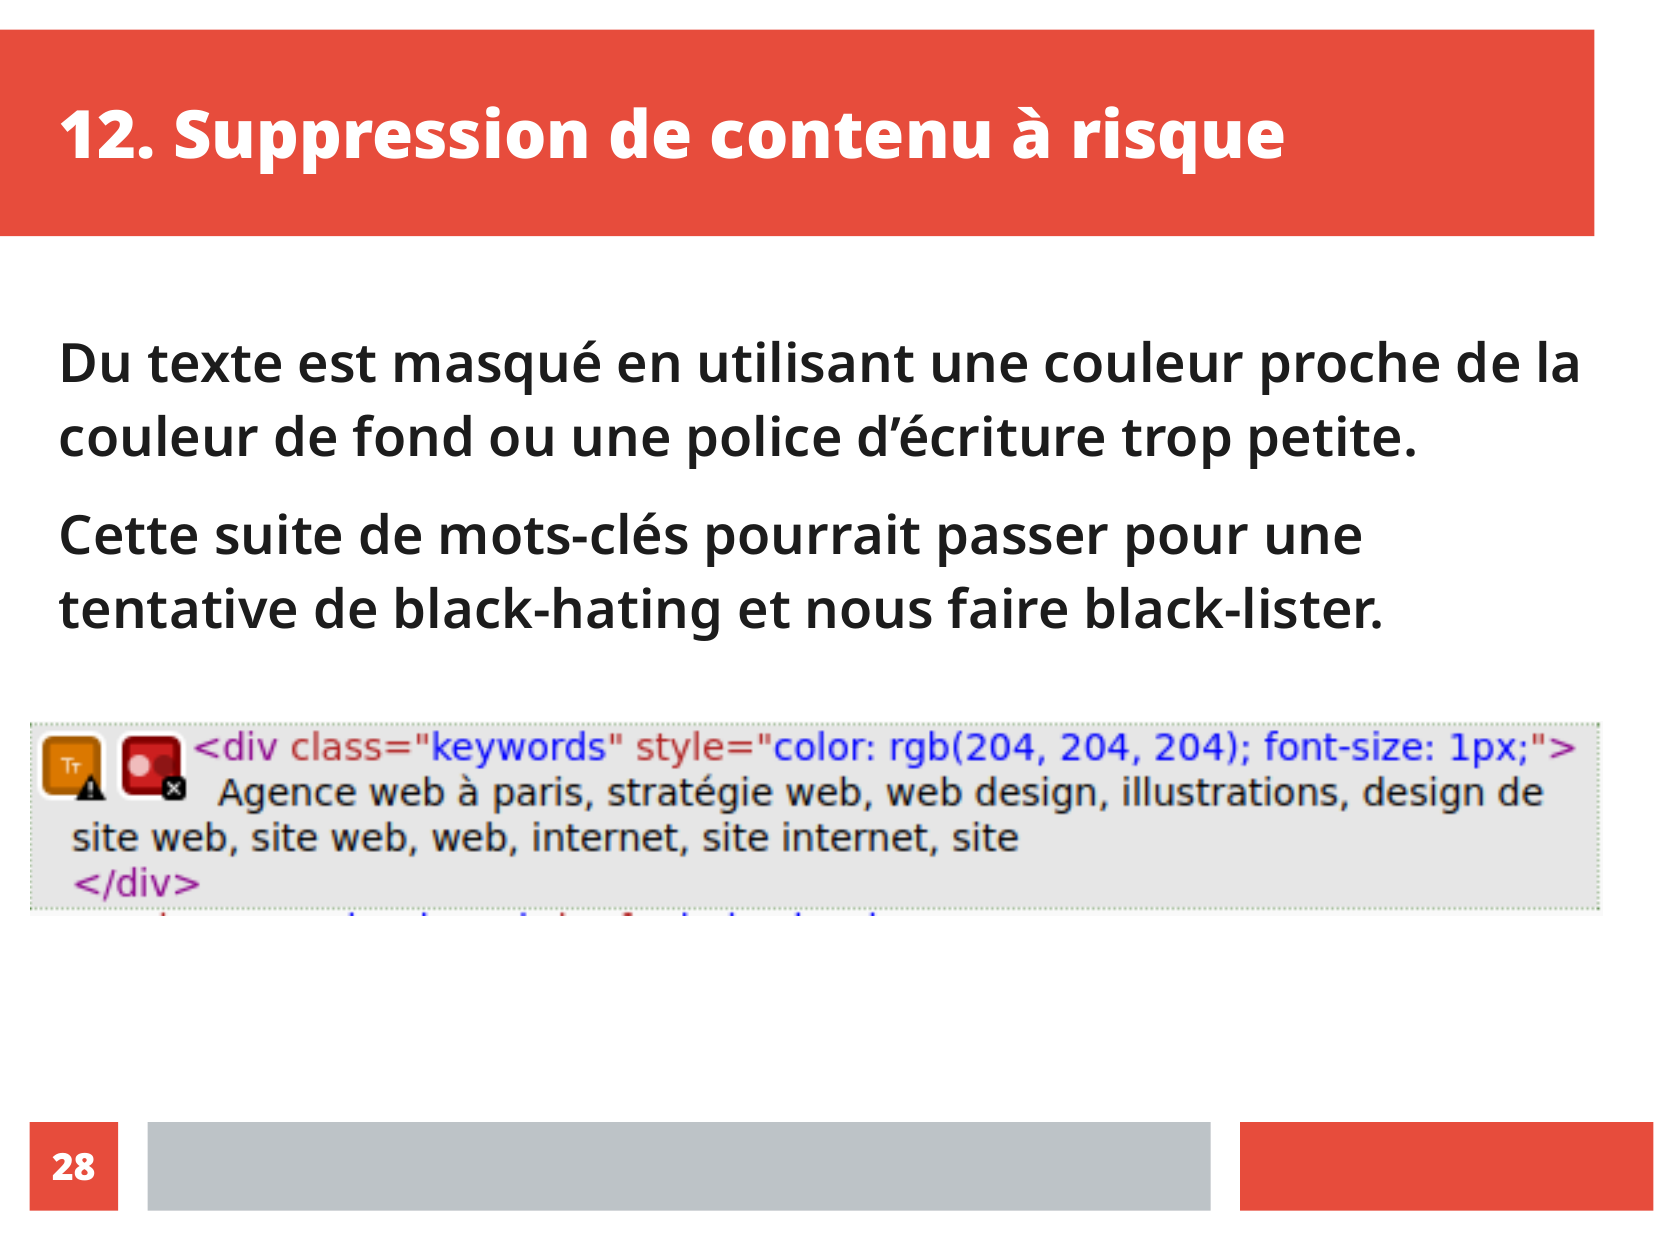

# 12. Suppression de contenu à risque
Du texte est masqué en utilisant une couleur proche de la couleur de fond ou une police d’écriture trop petite.
Cette suite de mots-clés pourrait passer pour une tentative de black-hating et nous faire black-lister.
28